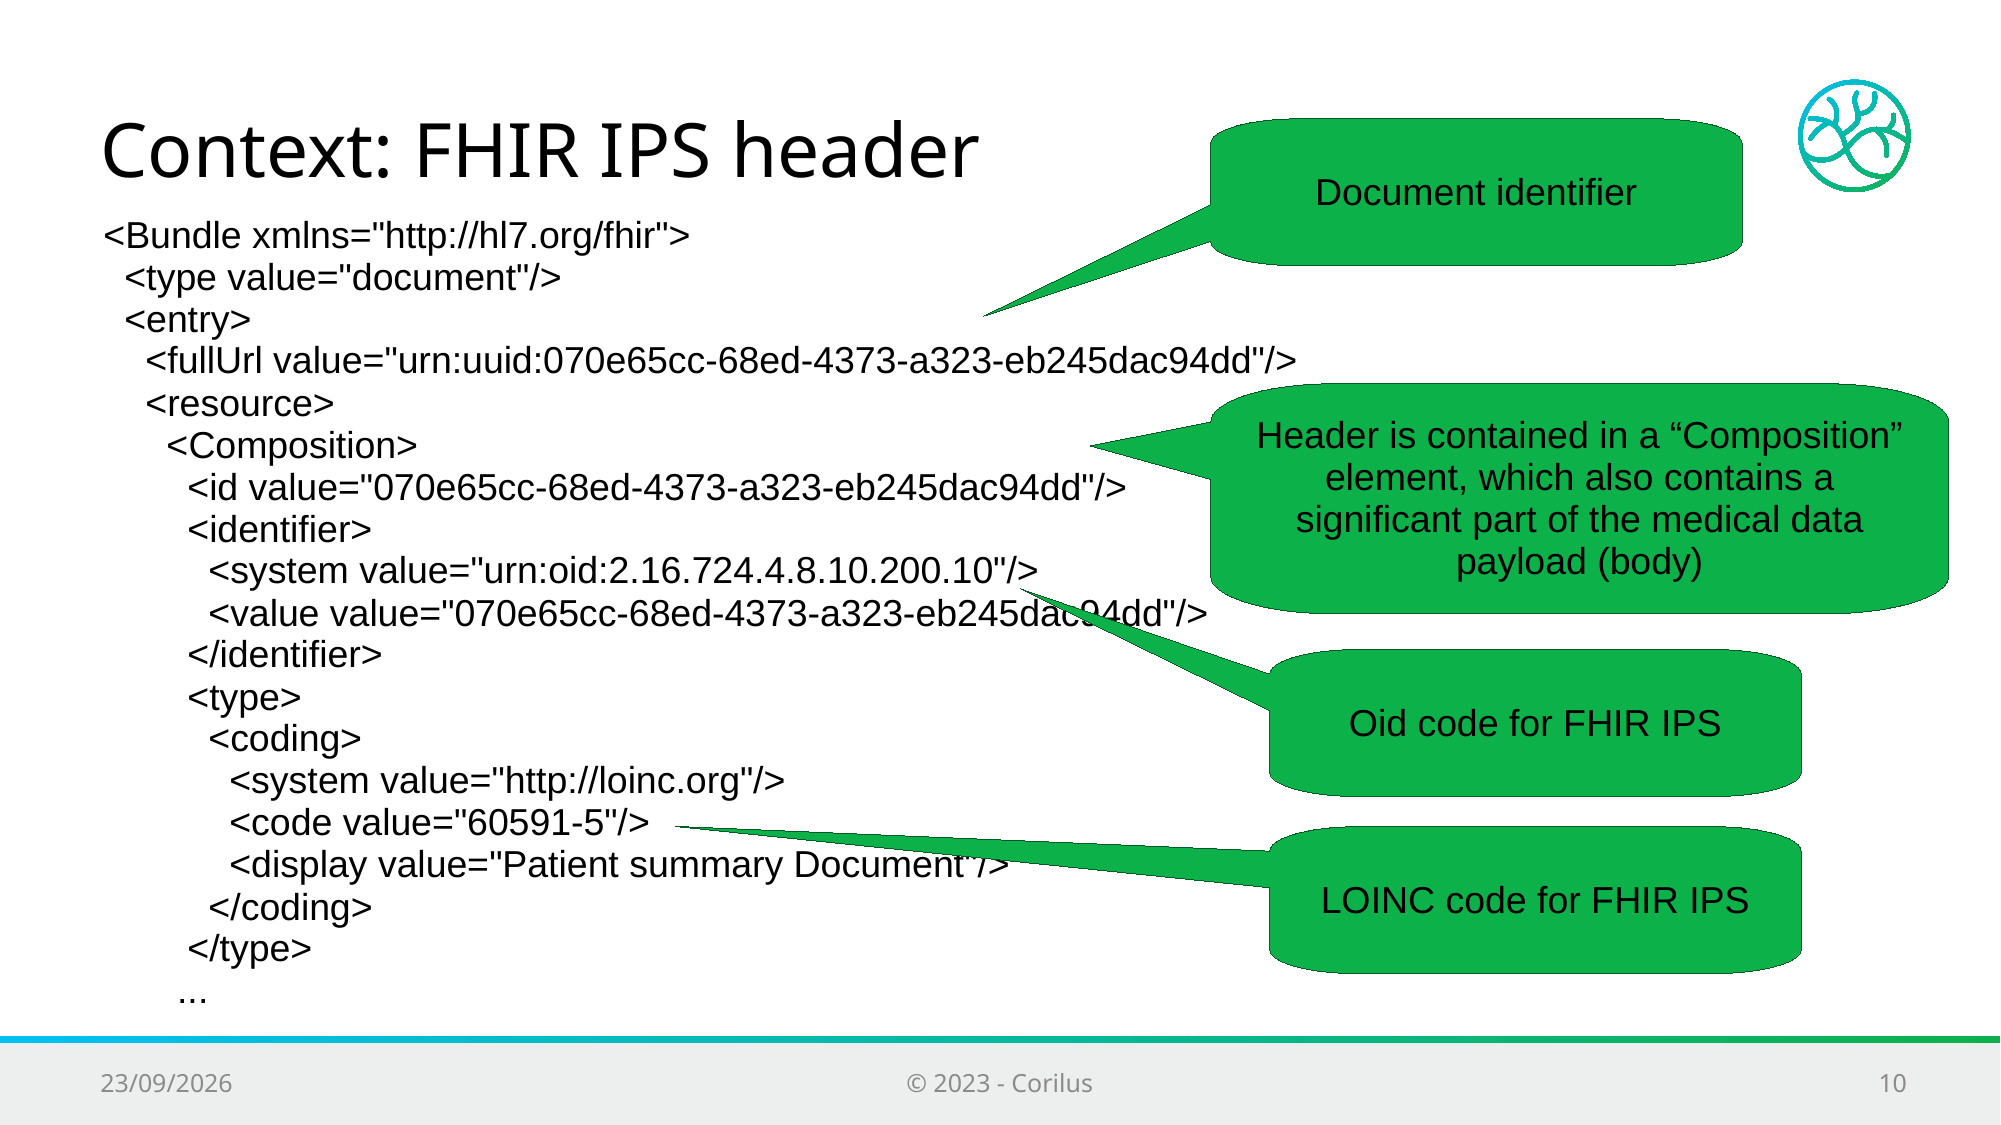

# Context: FHIR IPS header
Document identifier
<Bundle xmlns="http://hl7.org/fhir">
 <type value="document"/>
 <entry>
 <fullUrl value="urn:uuid:070e65cc-68ed-4373-a323-eb245dac94dd"/>
 <resource>
 <Composition>
 <id value="070e65cc-68ed-4373-a323-eb245dac94dd"/>
 <identifier>
 <system value="urn:oid:2.16.724.4.8.10.200.10"/>
 <value value="070e65cc-68ed-4373-a323-eb245dac94dd"/>
 </identifier>
 <type>
 <coding>
 <system value="http://loinc.org"/>
 <code value="60591-5"/>
 <display value="Patient summary Document"/>
 </coding>
 </type>
	...
Header is contained in a “Composition” element, which also contains a significant part of the medical data payload (body)
Oid code for FHIR IPS
LOINC code for FHIR IPS
© 2023 - Corilus
10